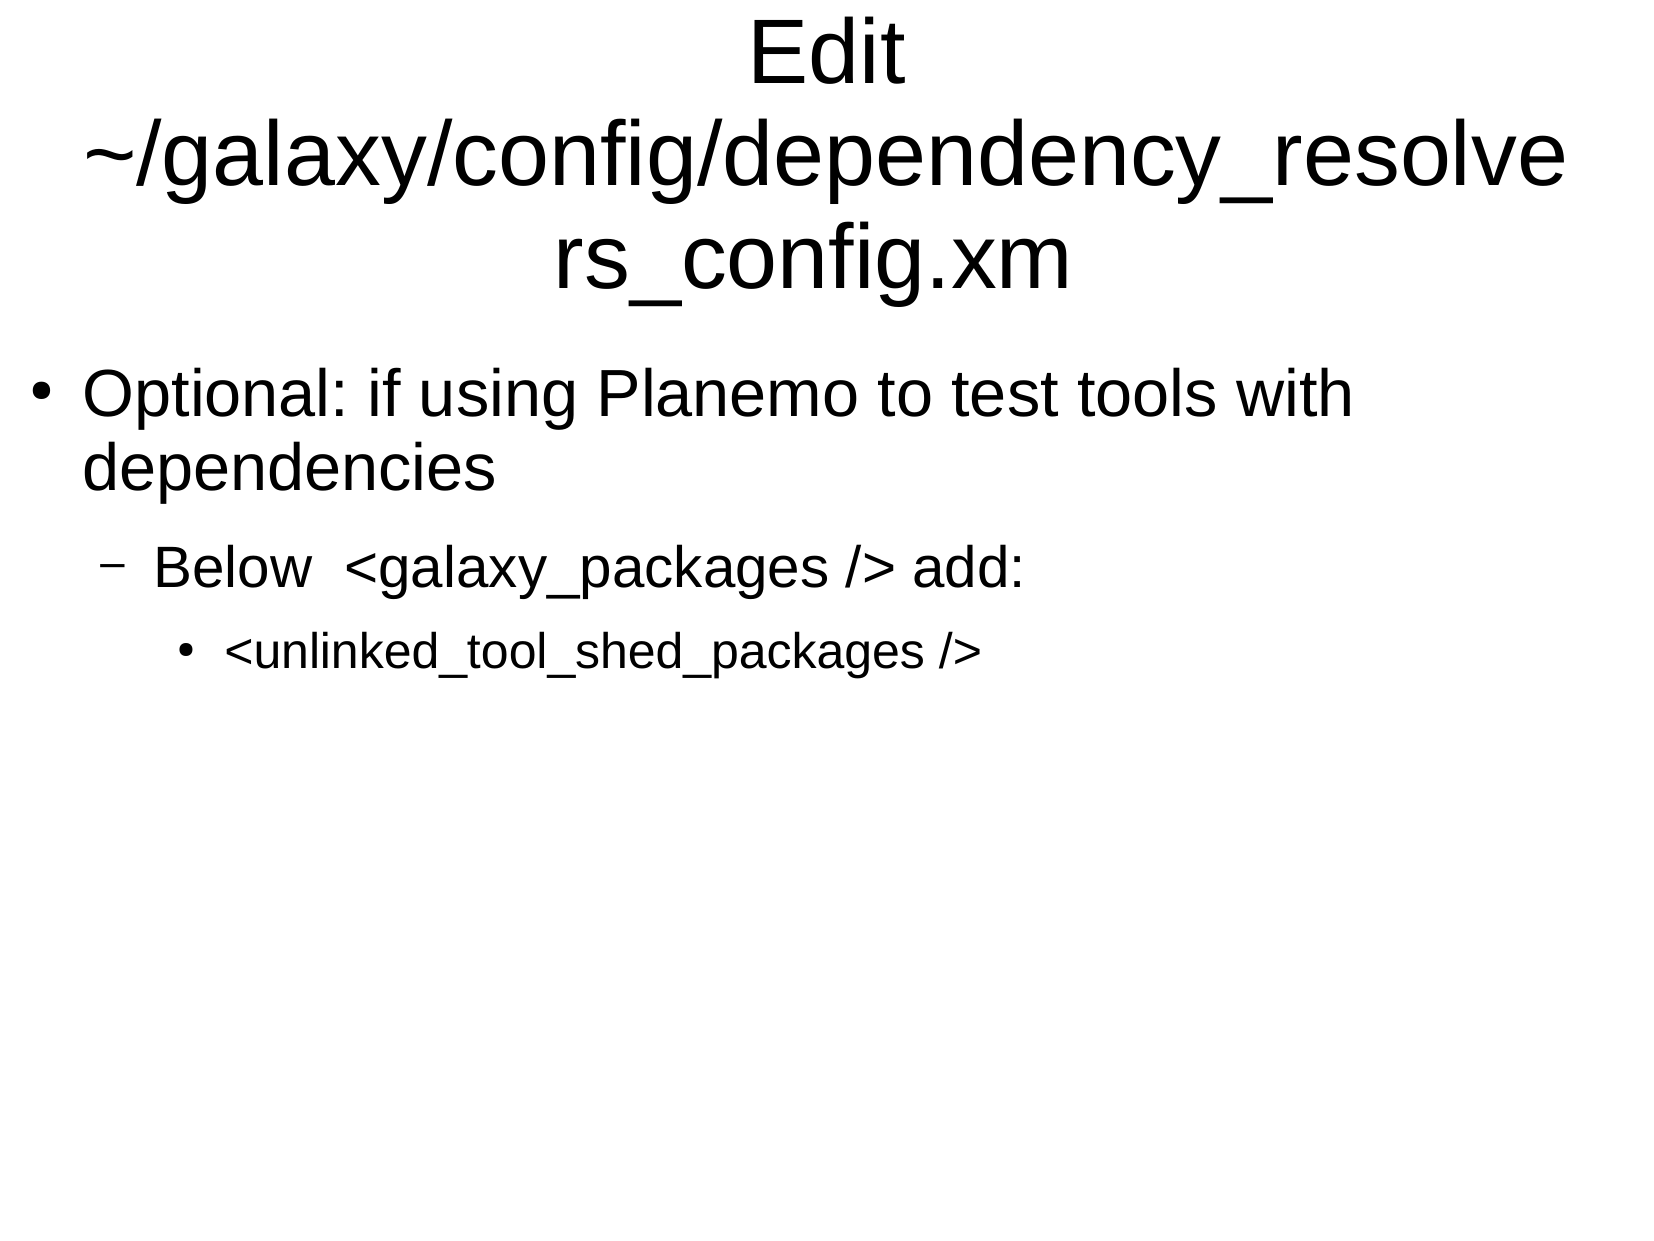

# Edit ~/galaxy/config/dependency_resolvers_config.xm
Optional: if using Planemo to test tools with dependencies
Below <galaxy_packages /> add:
<unlinked_tool_shed_packages />